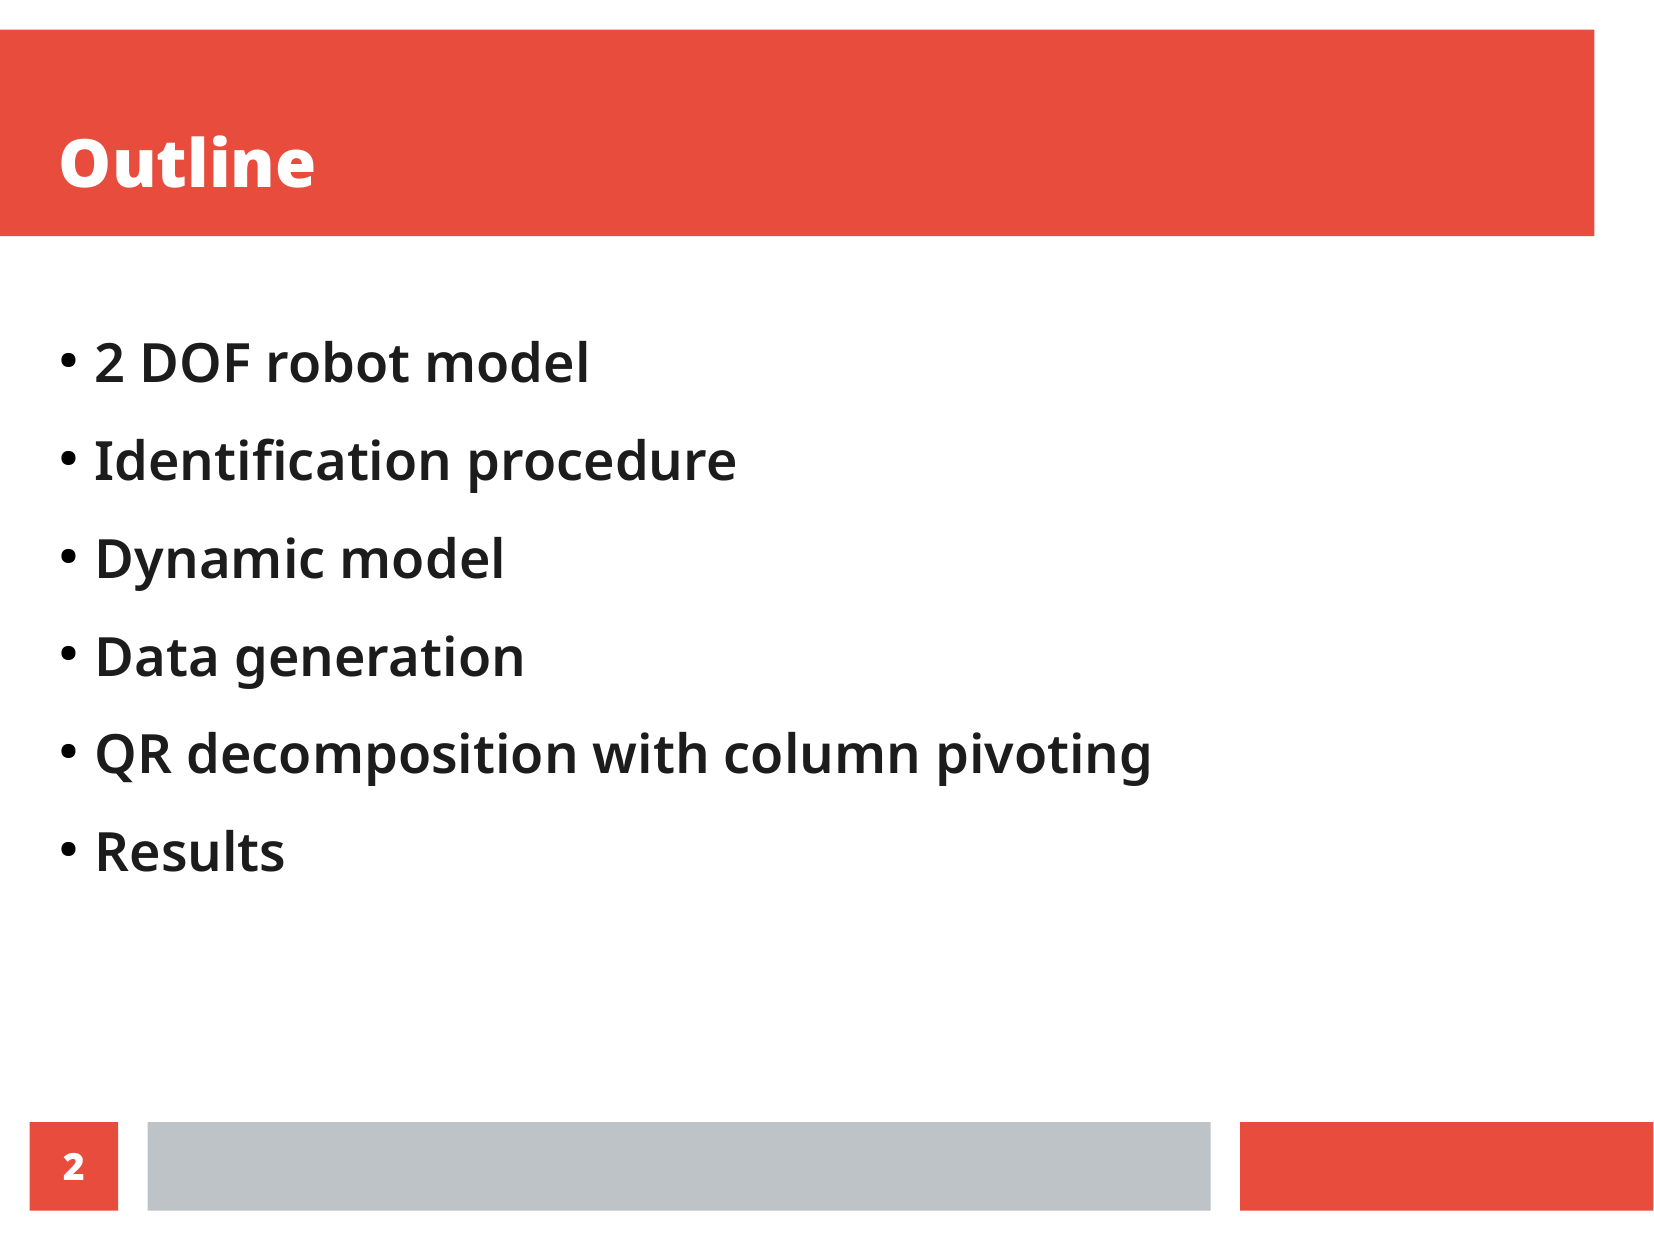

# Outline
2 DOF robot model
Identification procedure
Dynamic model
Data generation
QR decomposition with column pivoting
Results
2